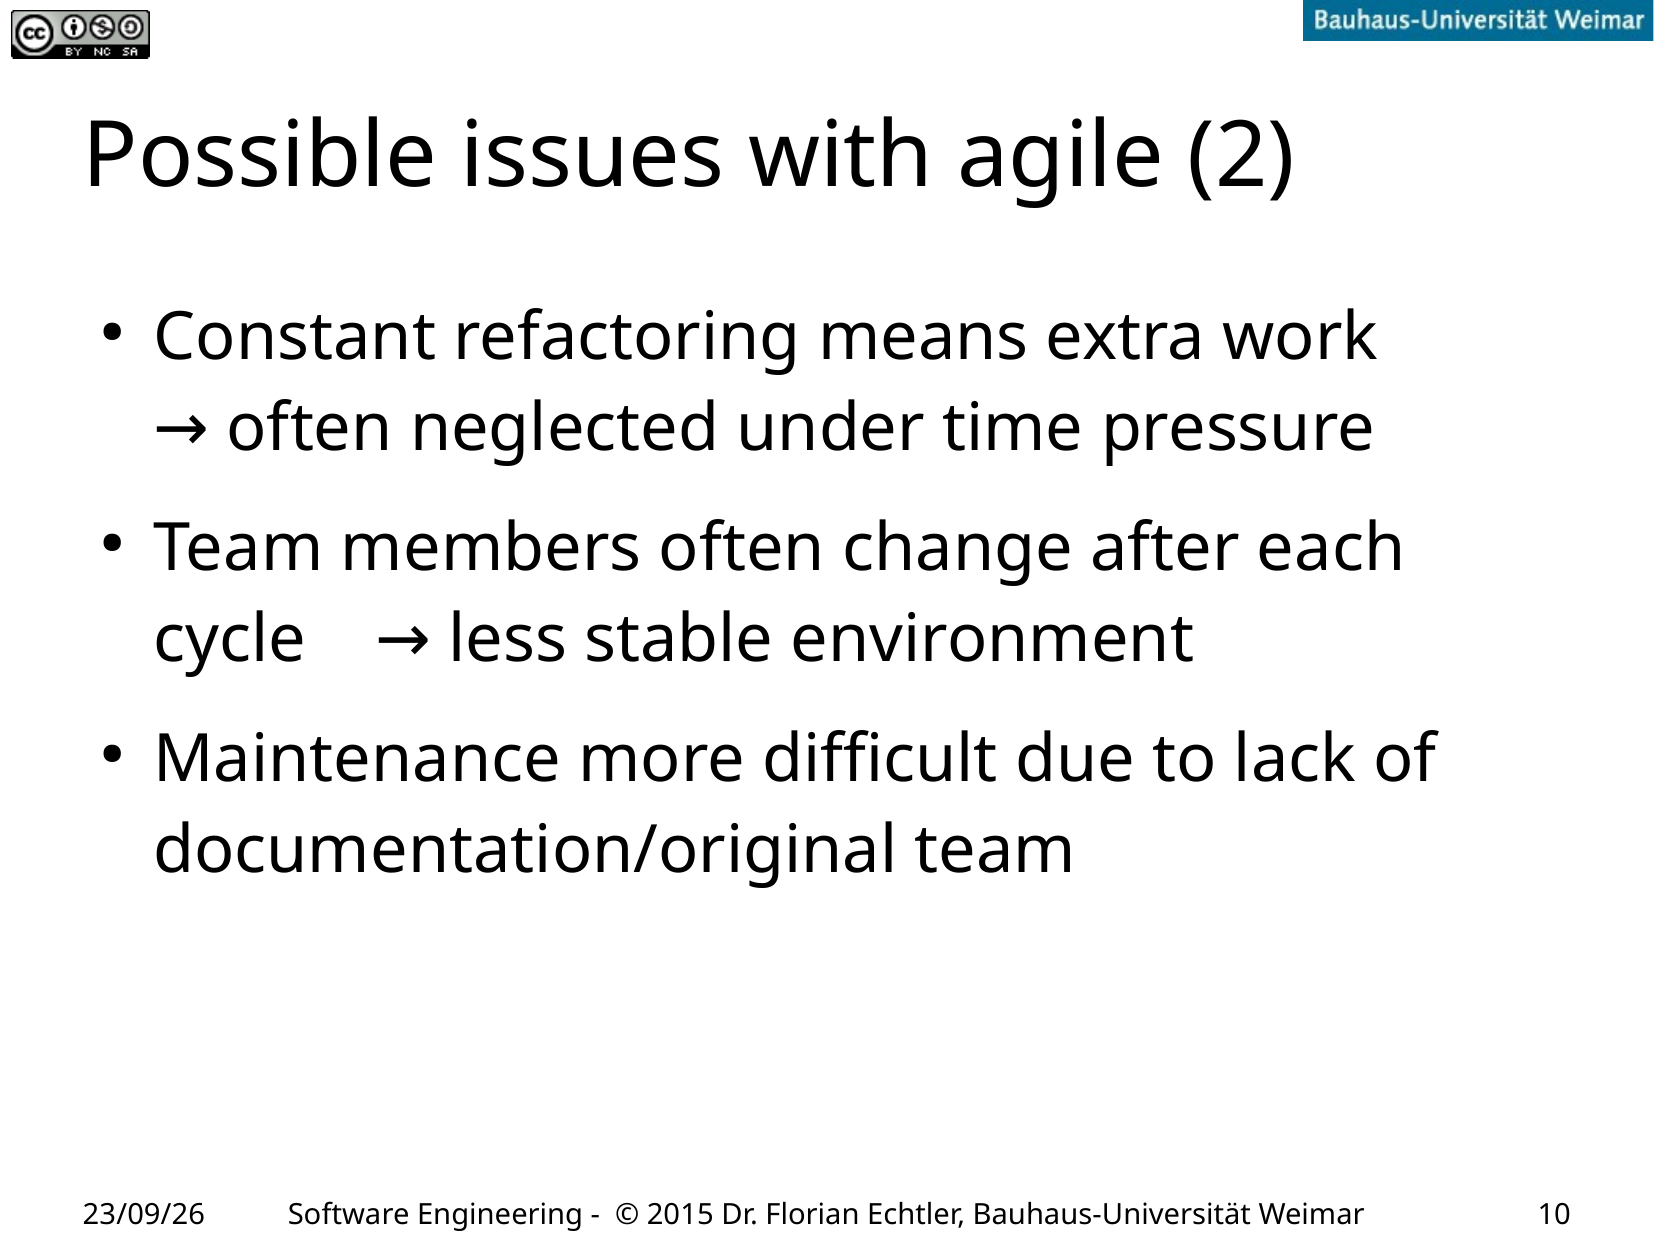

# Possible issues with agile (2)
Constant refactoring means extra work → often neglected under time pressure
Team members often change after each cycle → less stable environment
Maintenance more difficult due to lack of documentation/original team
Software Engineering - © 2015 Dr. Florian Echtler, Bauhaus-Universität Weimar
10